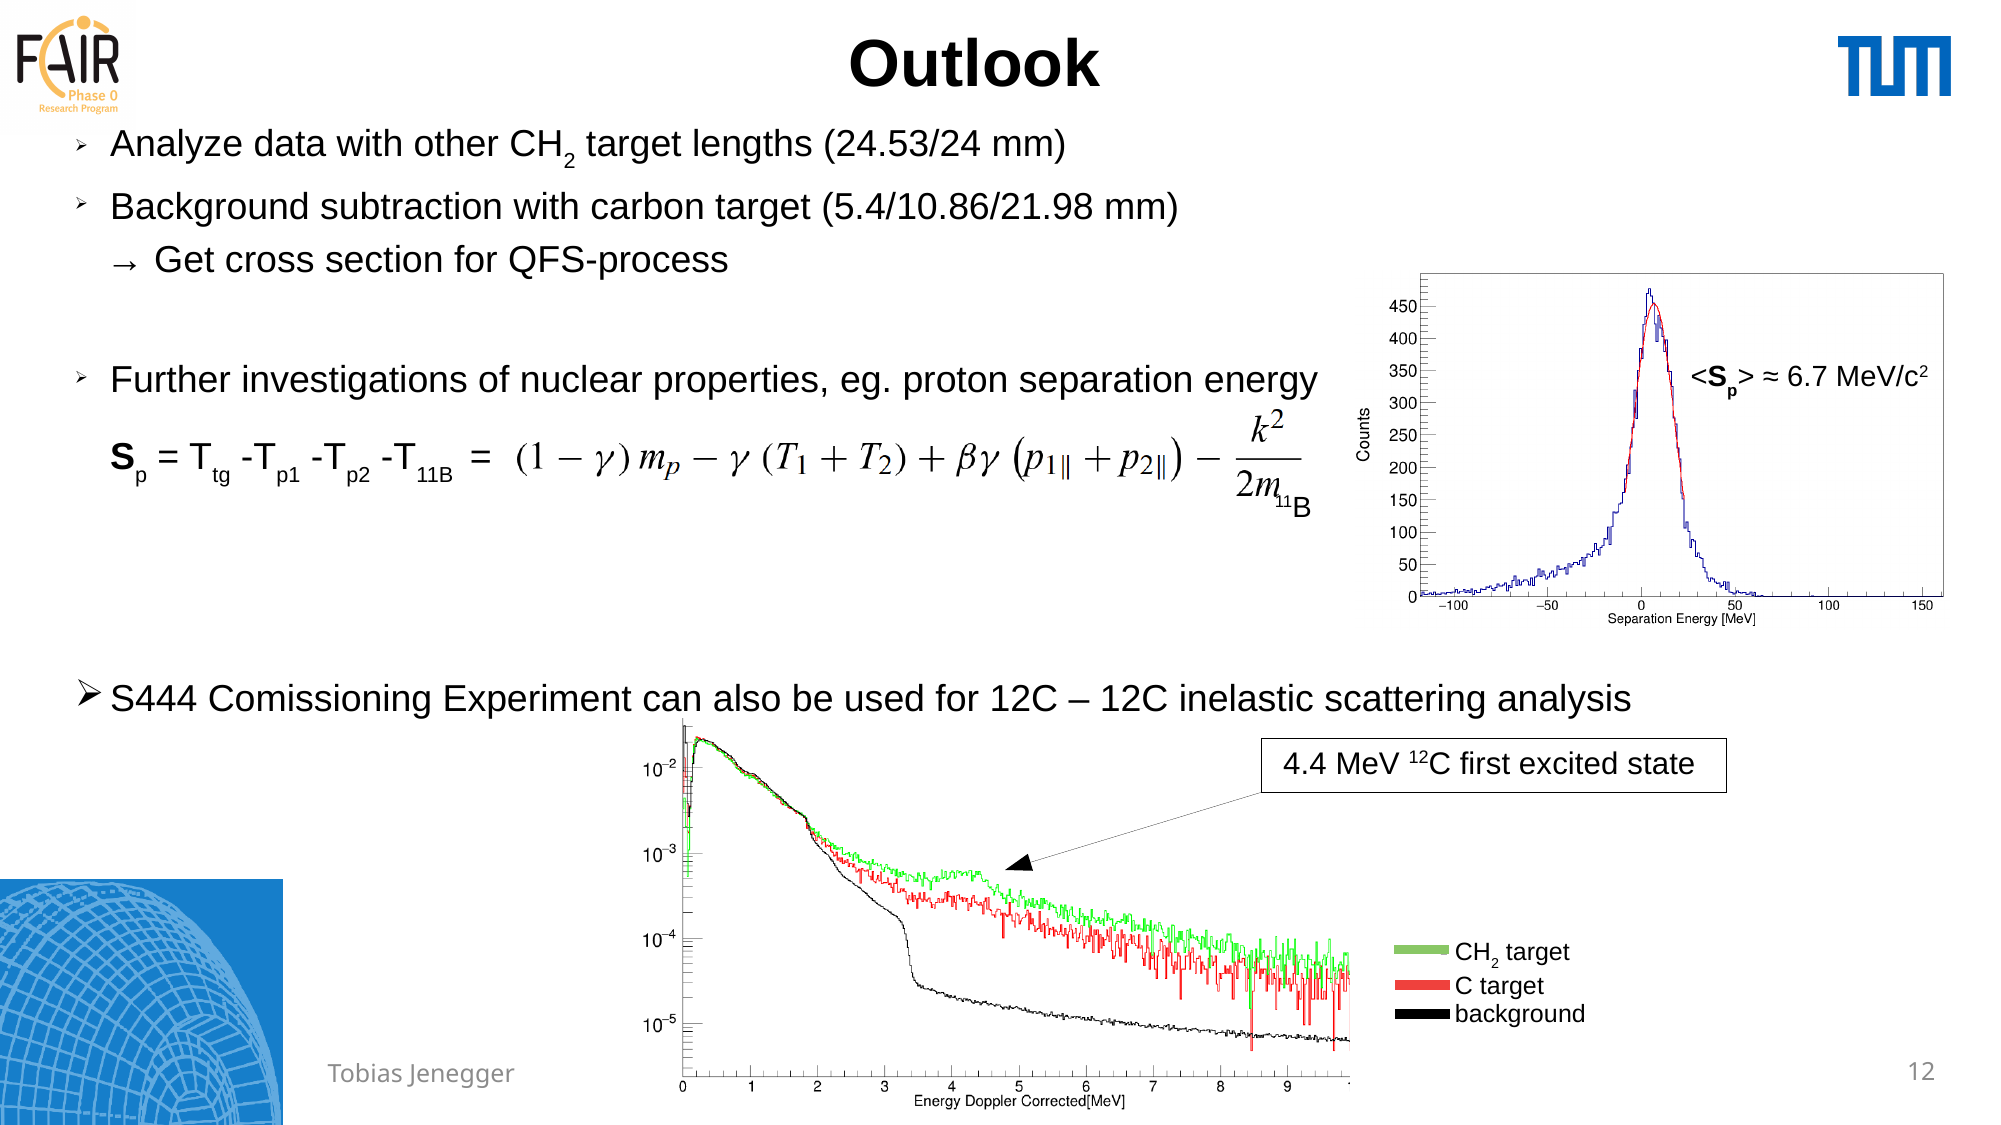

Outlook
Analyze data with other CH2 target lengths (24.53/24 mm)
Background subtraction with carbon target (5.4/10.86/21.98 mm)
 → Get cross section for QFS-process
Further investigations of nuclear properties, eg. proton separation energy
Sp = Ttg -Tp1 -Tp2 -T11B =
S444 Comissioning Experiment can also be used for 12C – 12C inelastic scattering analysis
<Sp> ≈ 6.7 MeV/c2
11B
4.4 MeV 12C first excited state
- CH2 target
- C target
- background
Tobias Jenegger